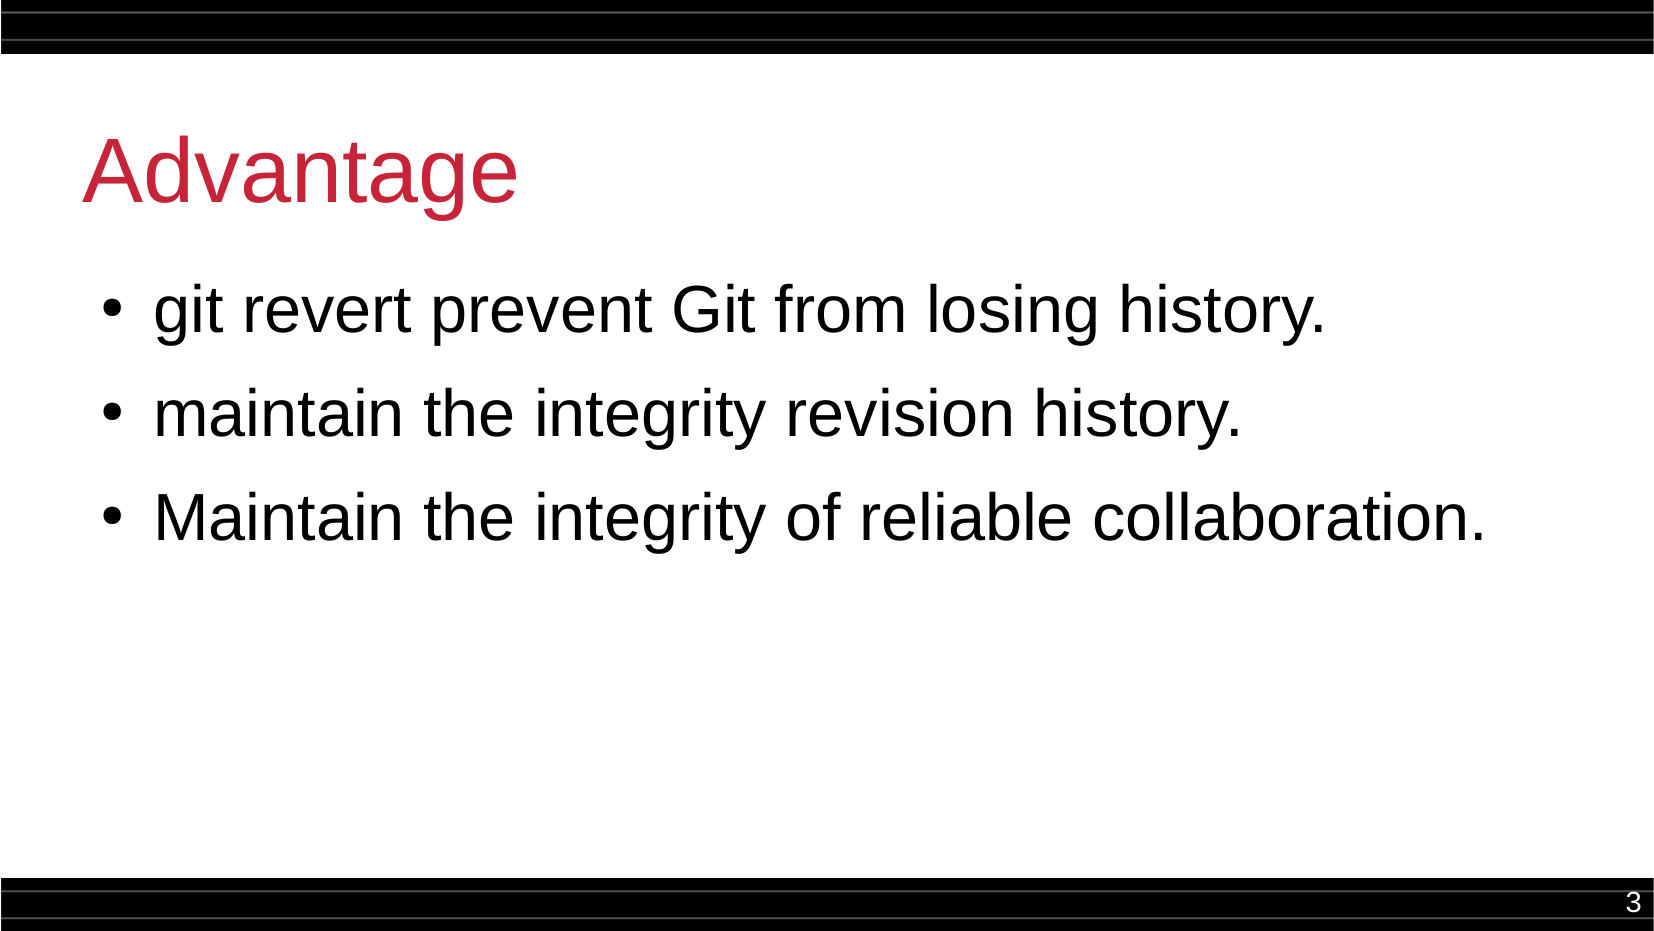

# Advantage
git revert prevent Git from losing history.
maintain the integrity revision history.
Maintain the integrity of reliable collaboration.